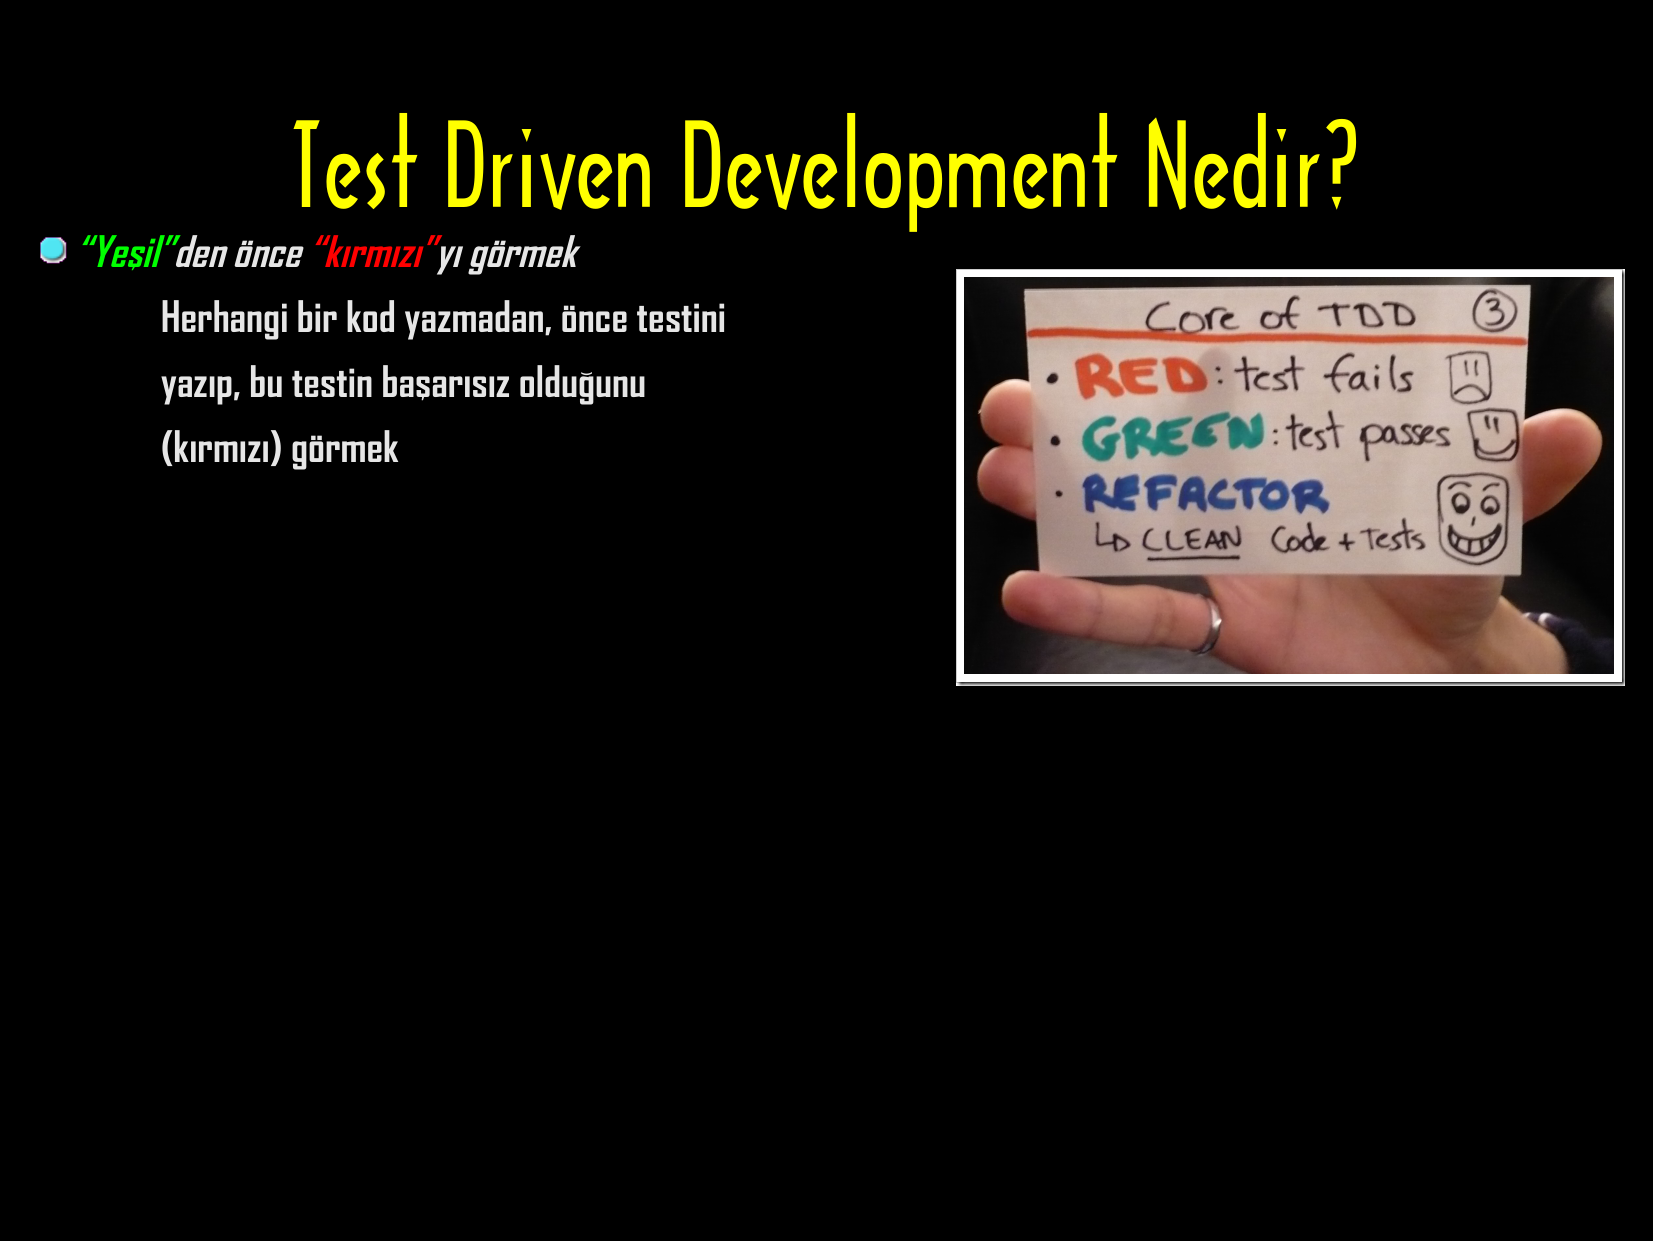

Test Driven Development Nedir?
 “Yeşil”den önce “kırmızı”yı görmek
Herhangi bir kod yazmadan, önce testini
yazıp, bu testin başarısız olduğunu
(kırmızı) görmek